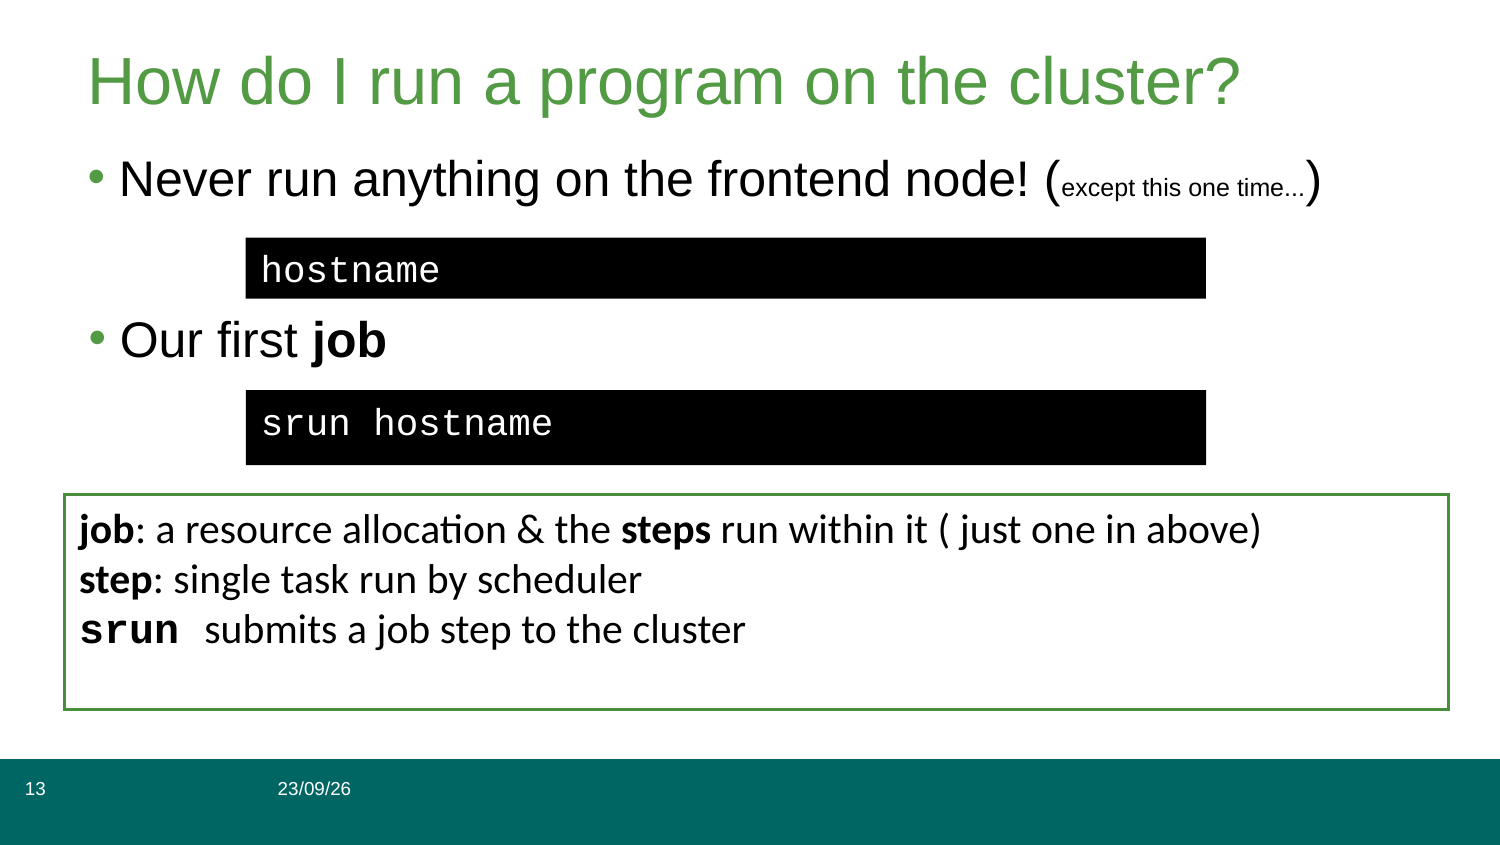

# How do I run a program on the cluster?
 Never run anything on the frontend node! (except this one time...)
hostname
 Our first job
srun hostname
job: a resource allocation & the steps run within it ( just one in above)
step: single task run by scheduler
srun submits a job step to the cluster